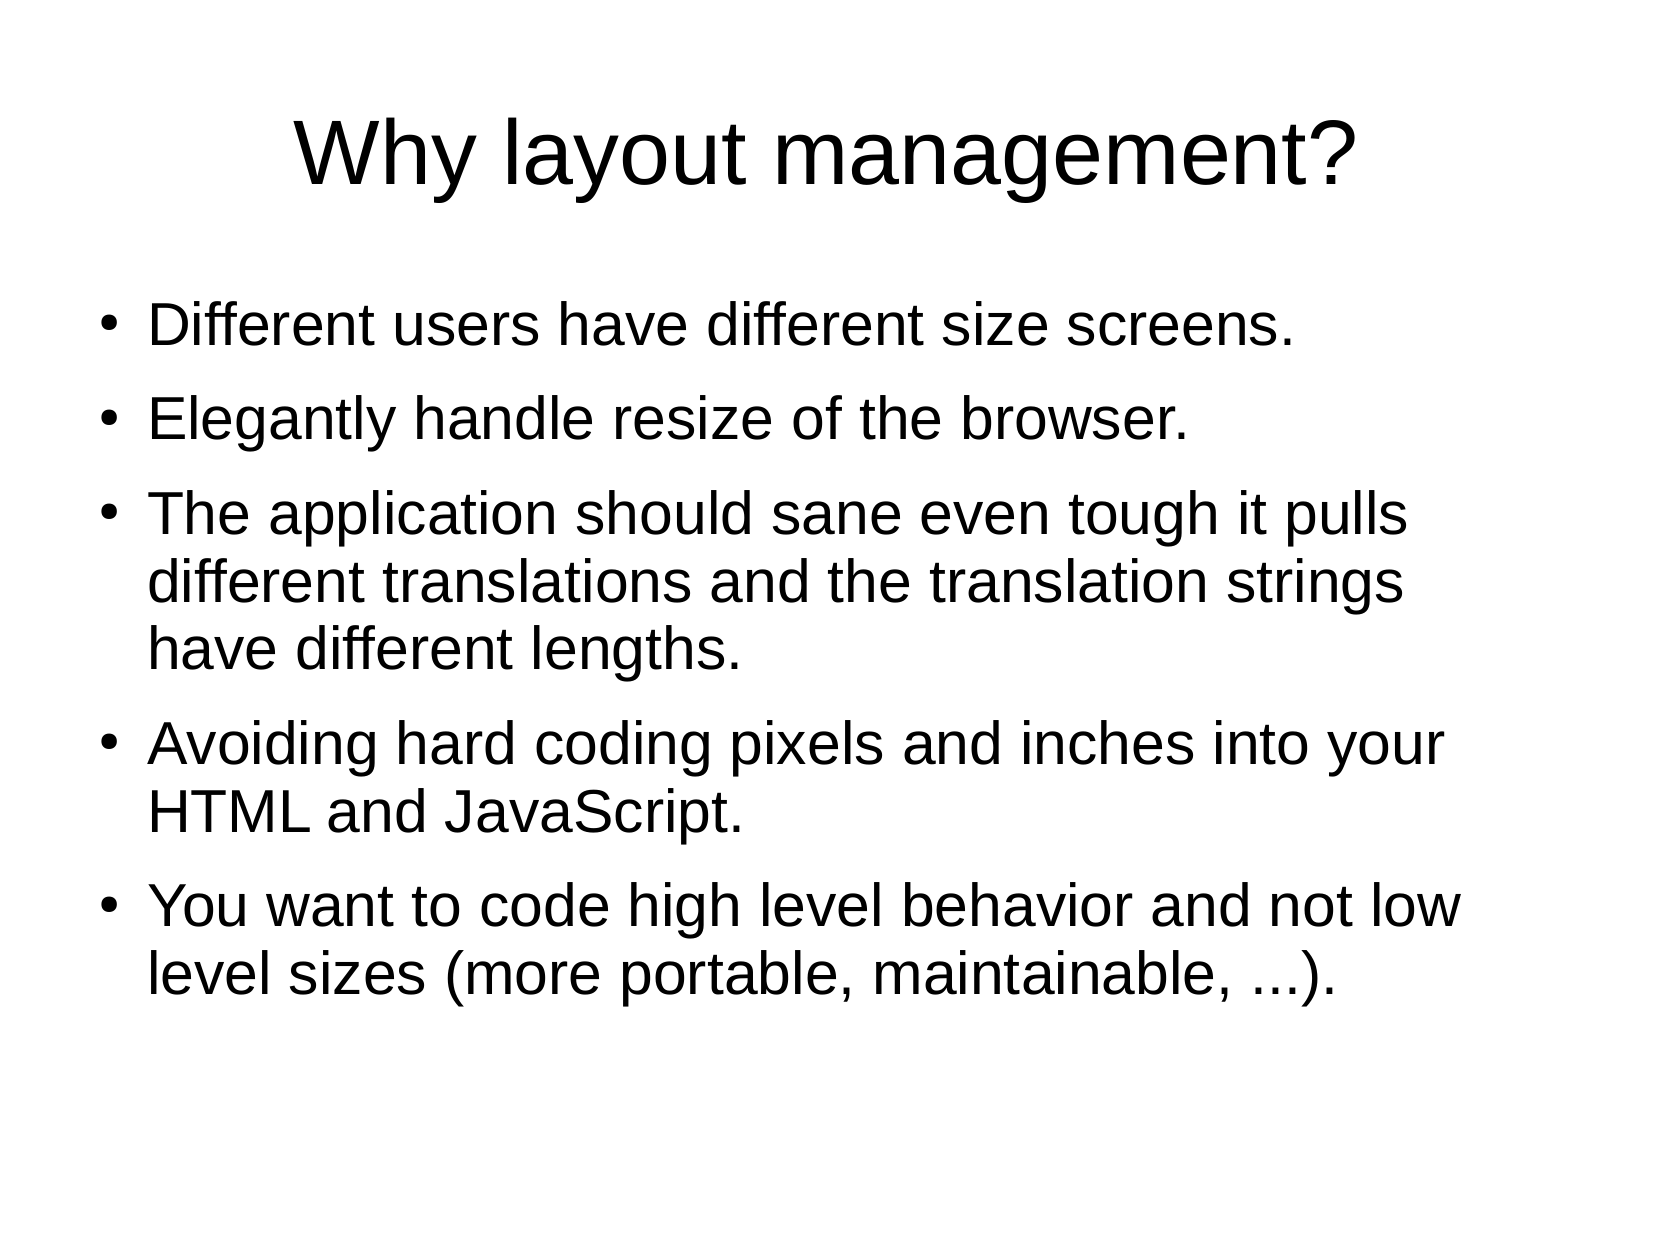

# Why layout management?
Different users have different size screens.
Elegantly handle resize of the browser.
The application should sane even tough it pulls different translations and the translation strings have different lengths.
Avoiding hard coding pixels and inches into your HTML and JavaScript.
You want to code high level behavior and not low level sizes (more portable, maintainable, ...).